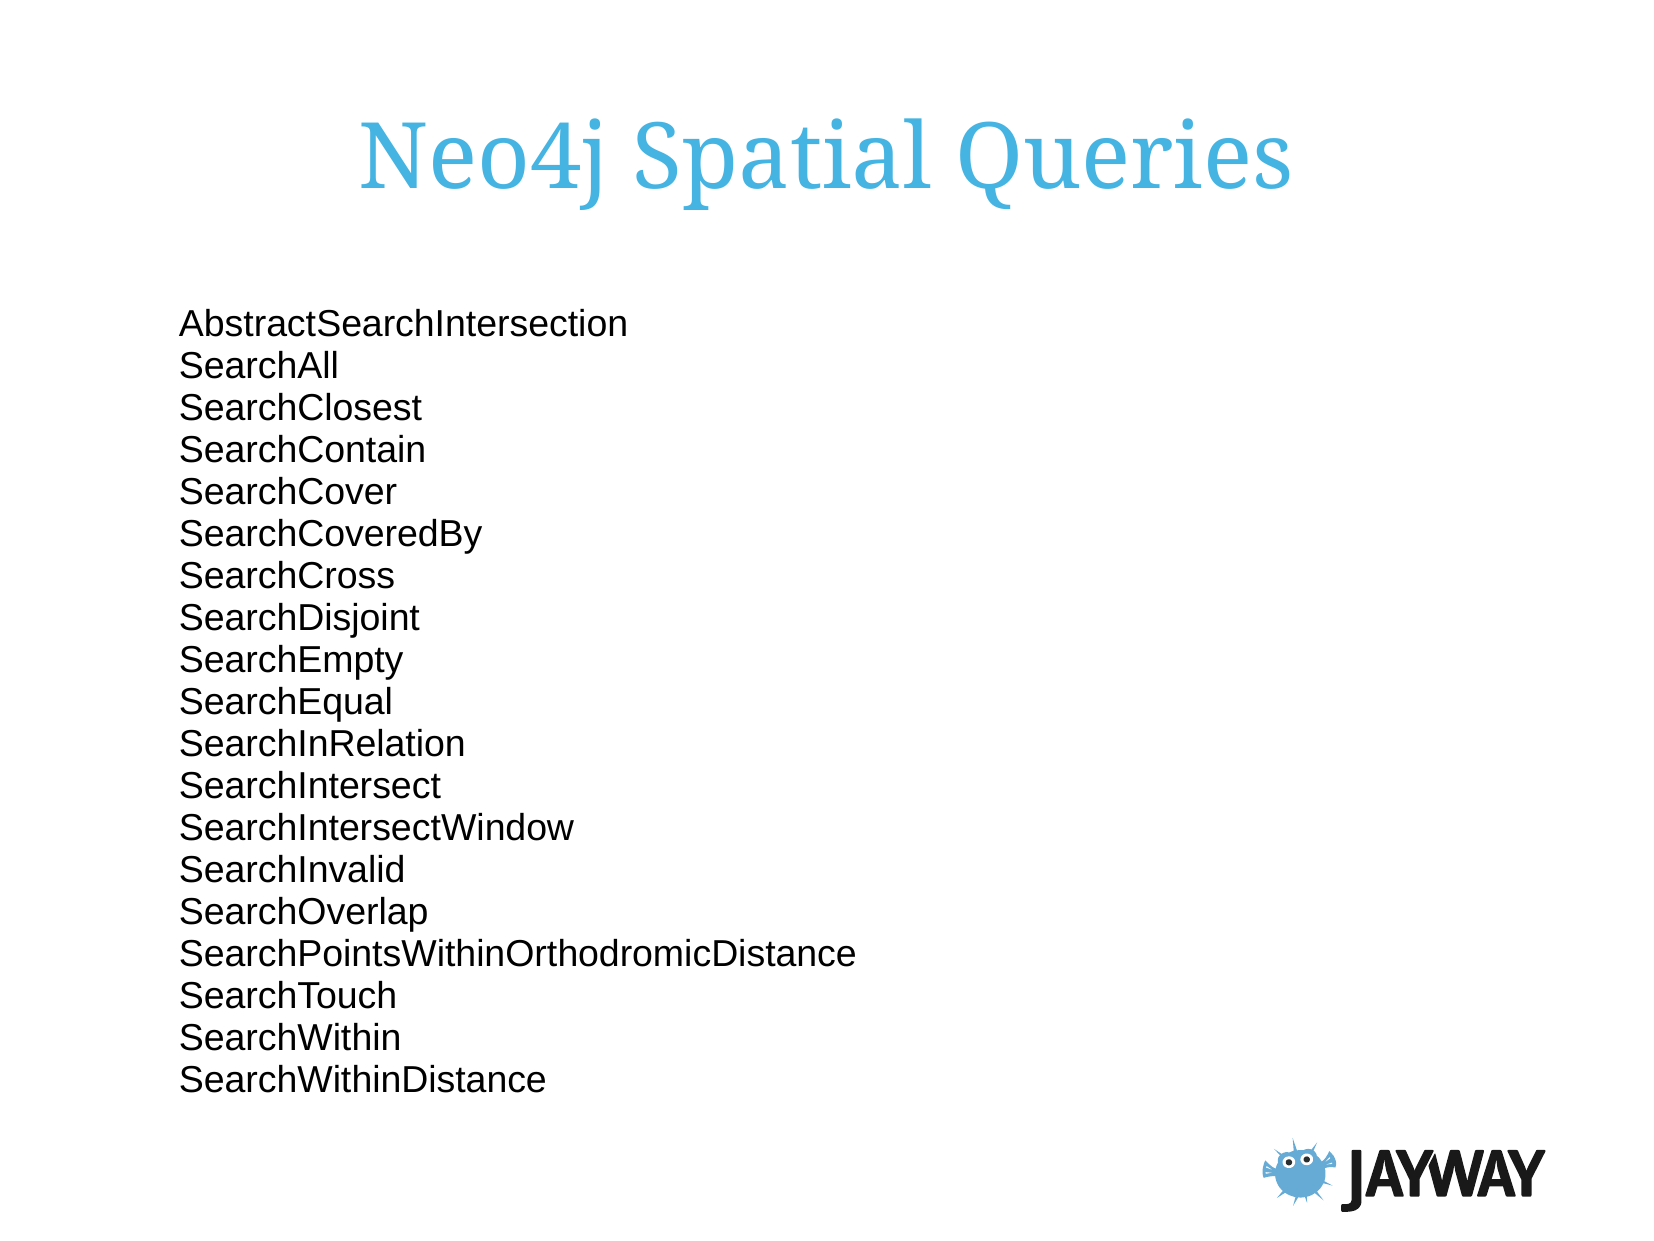

# Neo4j Spatial Queries
AbstractSearchIntersection
SearchAll
SearchClosest
SearchContain
SearchCover
SearchCoveredBy
SearchCross
SearchDisjoint
SearchEmpty
SearchEqual
SearchInRelation
SearchIntersect
SearchIntersectWindow
SearchInvalid
SearchOverlap
SearchPointsWithinOrthodromicDistance
SearchTouch
SearchWithin
SearchWithinDistance